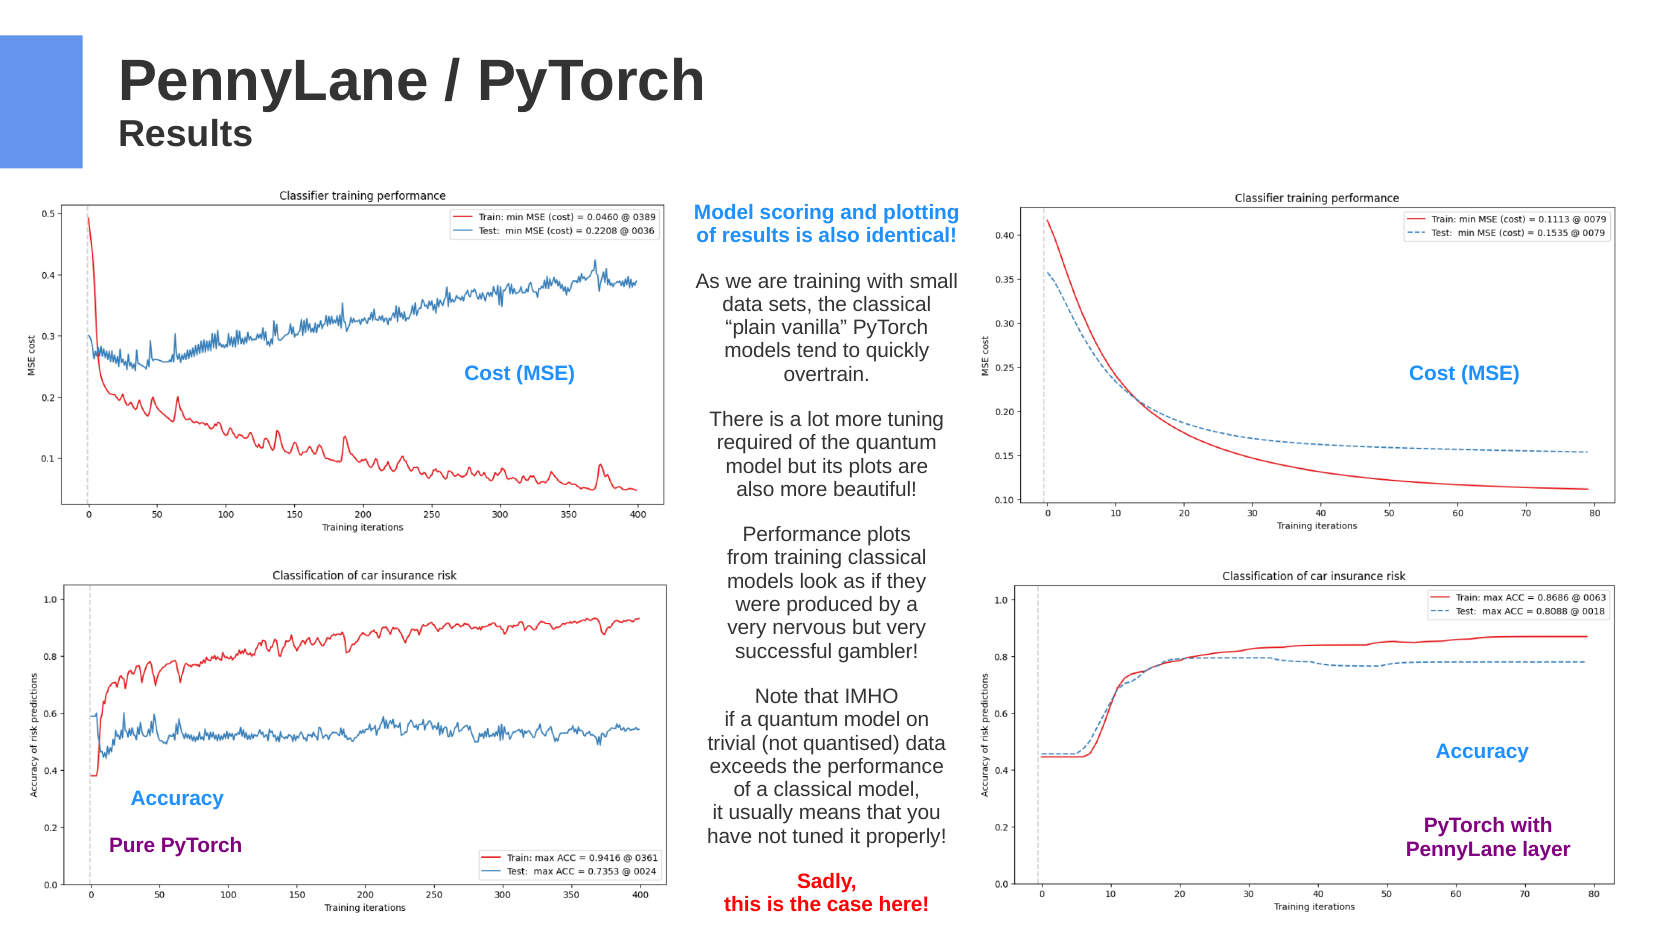

# PennyLane / PyTorch Results
Model scoring and plotting of results is also identical!
As we are training with small data sets, the classical
“plain vanilla” PyTorch
models tend to quickly overtrain.
There is a lot more tuning required of the quantum
model but its plots are
also more beautiful!
Performance plots
from training classical
models look as if they
were produced by a
very nervous but very
successful gambler!
Note that IMHO
if a quantum model on
trivial (not quantised) data
exceeds the performance
of a classical model,
it usually means that you
have not tuned it properly!
Sadly,
this is the case here!
Cost (MSE)
Cost (MSE)
Accuracy
Accuracy
PyTorch with
PennyLane layer
Pure PyTorch
8